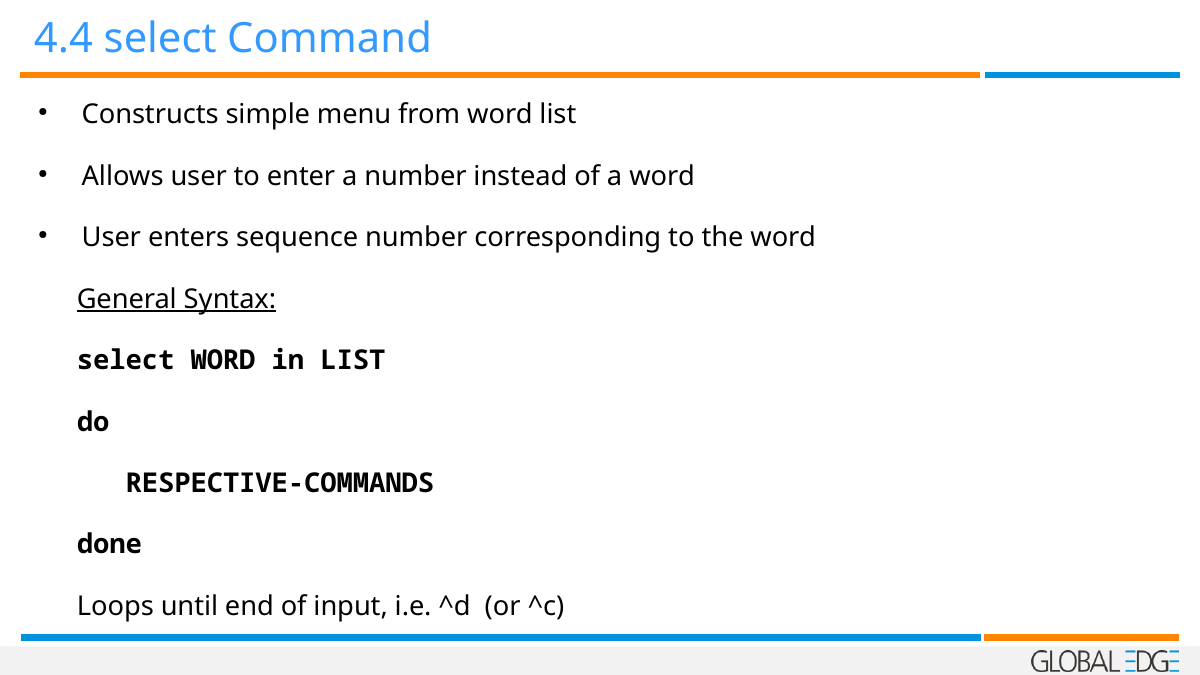

# 4.4 select Command
Constructs simple menu from word list
Allows user to enter a number instead of a word
User enters sequence number corresponding to the word
General Syntax:
select WORD in LIST
do
 RESPECTIVE-COMMANDS
done
Loops until end of input, i.e. ^d (or ^c)